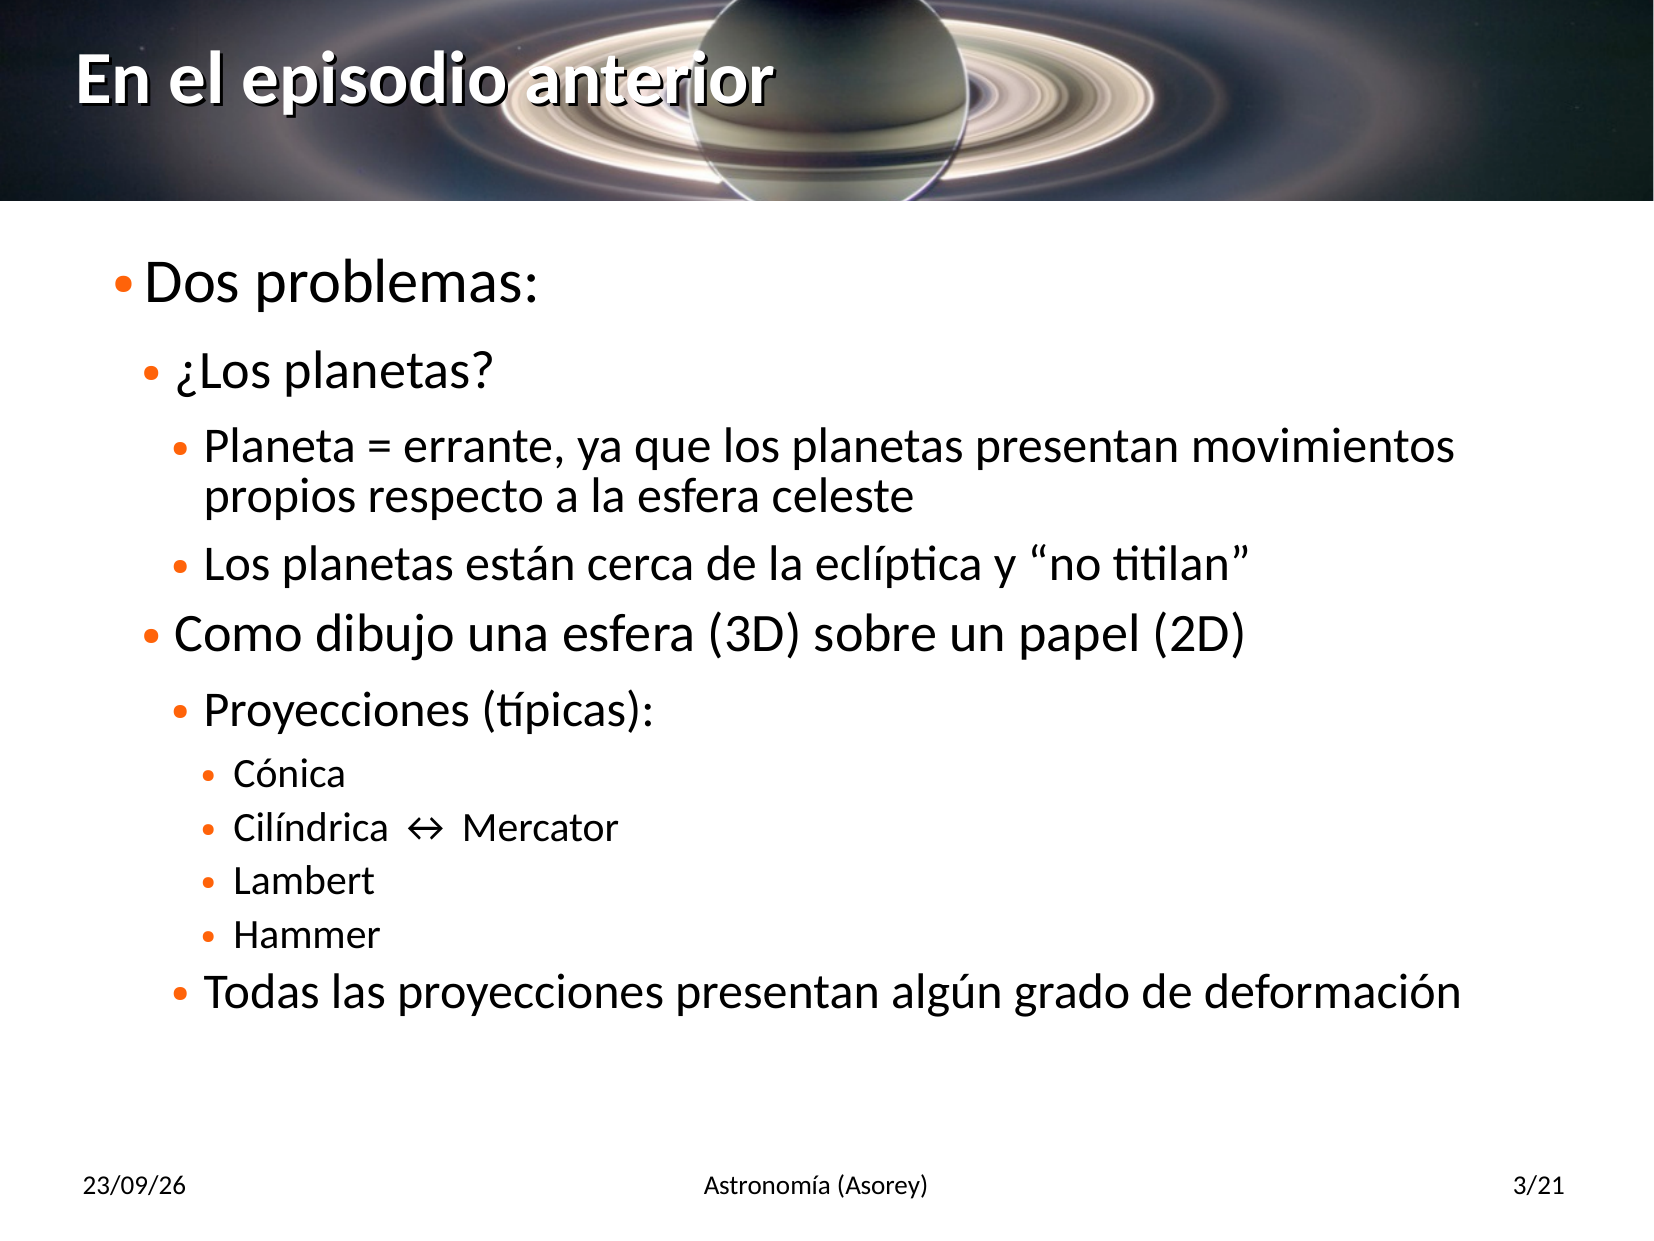

# En el episodio anterior
Dos problemas:
¿Los planetas?
Planeta = errante, ya que los planetas presentan movimientos propios respecto a la esfera celeste
Los planetas están cerca de la eclíptica y “no titilan”
Como dibujo una esfera (3D) sobre un papel (2D)
Proyecciones (típicas):
Cónica
Cilíndrica ↔ Mercator
Lambert
Hammer
Todas las proyecciones presentan algún grado de deformación
Astronomía (Asorey)
3